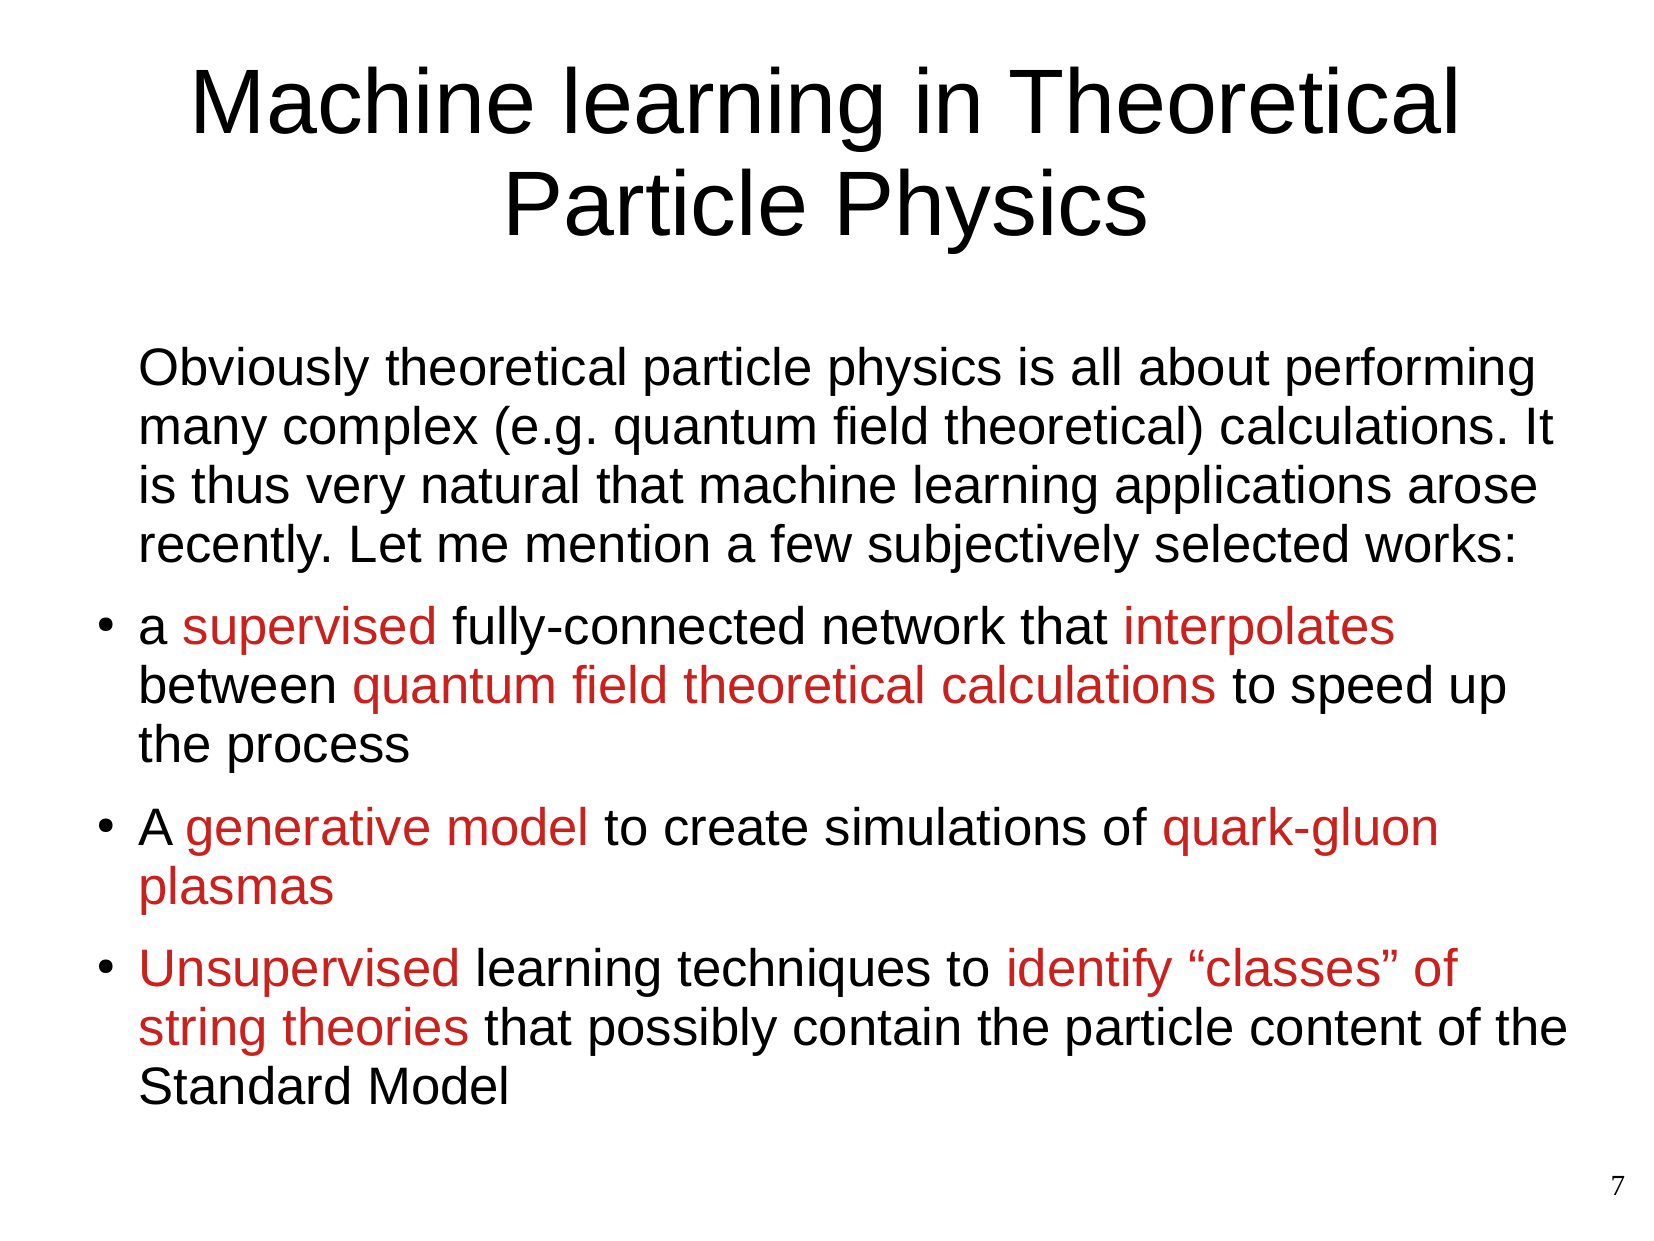

# Machine learning in Theoretical Particle Physics
Obviously theoretical particle physics is all about performing many complex (e.g. quantum field theoretical) calculations. It is thus very natural that machine learning applications arose recently. Let me mention a few subjectively selected works:
a supervised fully-connected network that interpolates between quantum field theoretical calculations to speed up the process
A generative model to create simulations of quark-gluon plasmas
Unsupervised learning techniques to identify “classes” of string theories that possibly contain the particle content of the Standard Model
7